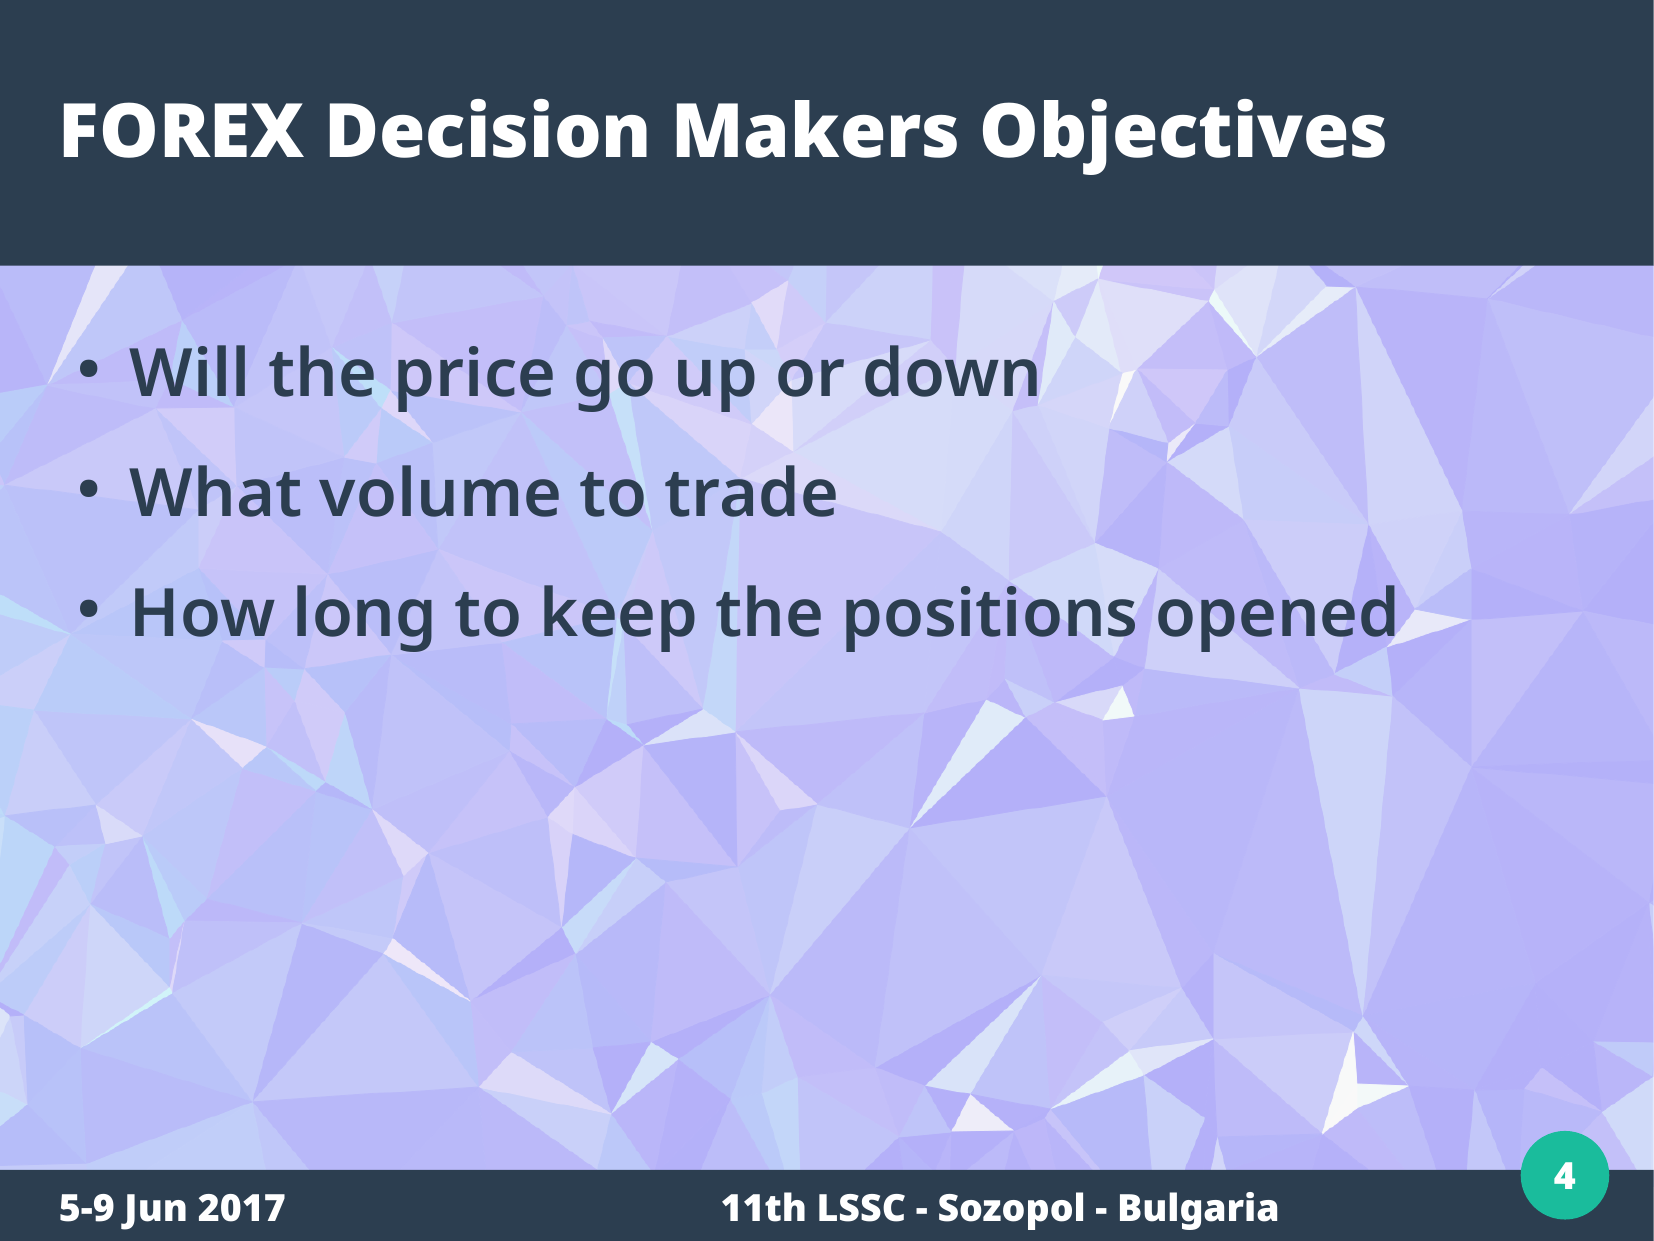

# FOREX Decision Makers Objectives
Will the price go up or down
What volume to trade
How long to keep the positions opened
4
5-9 Jun 2017
11th LSSC - Sozopol - Bulgaria